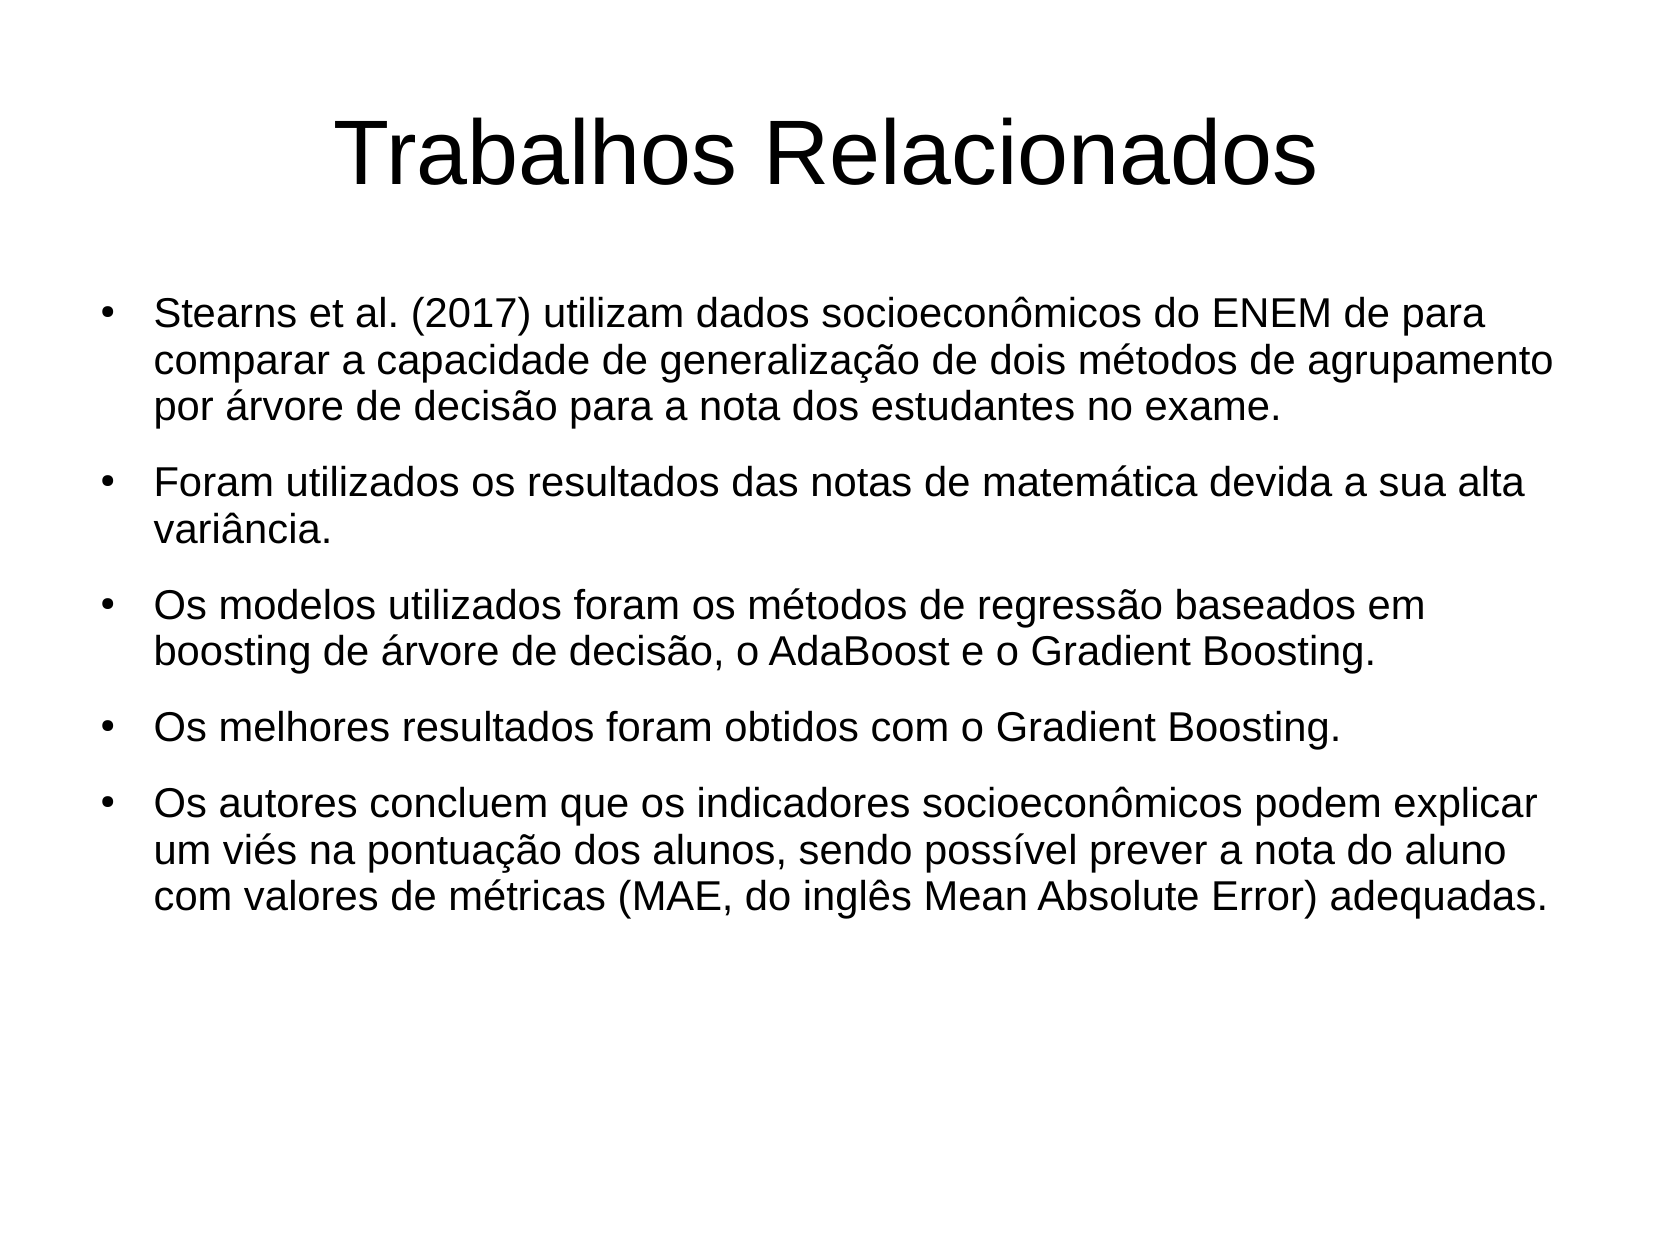

# Trabalhos Relacionados
Stearns et al. (2017) utilizam dados socioeconômicos do ENEM de para comparar a capacidade de generalização de dois métodos de agrupamento por árvore de decisão para a nota dos estudantes no exame.
Foram utilizados os resultados das notas de matemática devida a sua alta variância.
Os modelos utilizados foram os métodos de regressão baseados em boosting de árvore de decisão, o AdaBoost e o Gradient Boosting.
Os melhores resultados foram obtidos com o Gradient Boosting.
Os autores concluem que os indicadores socioeconômicos podem explicar um viés na pontuação dos alunos, sendo possível prever a nota do aluno com valores de métricas (MAE, do inglês Mean Absolute Error) adequadas.